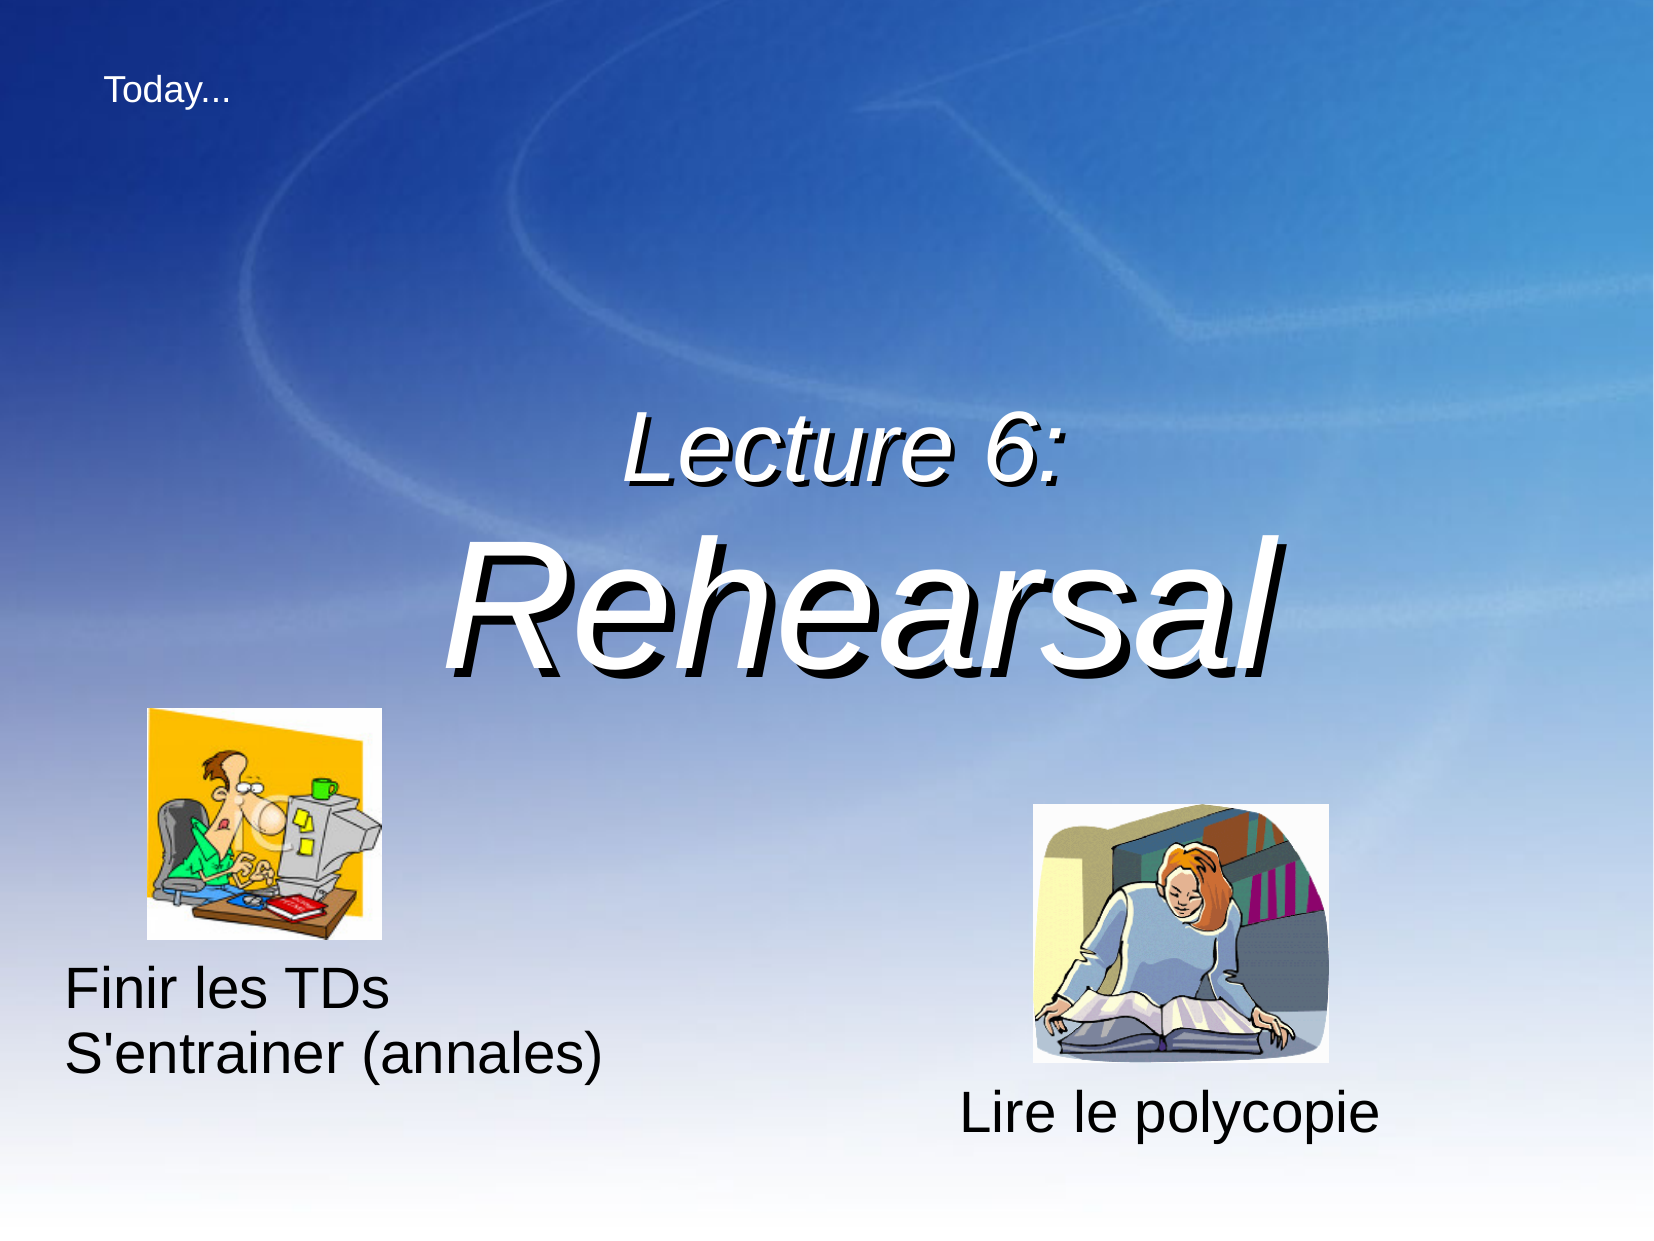

Today...
Lecture 6:
Rehearsal
Finir les TDs
S'entrainer (annales)
Lire le polycopie